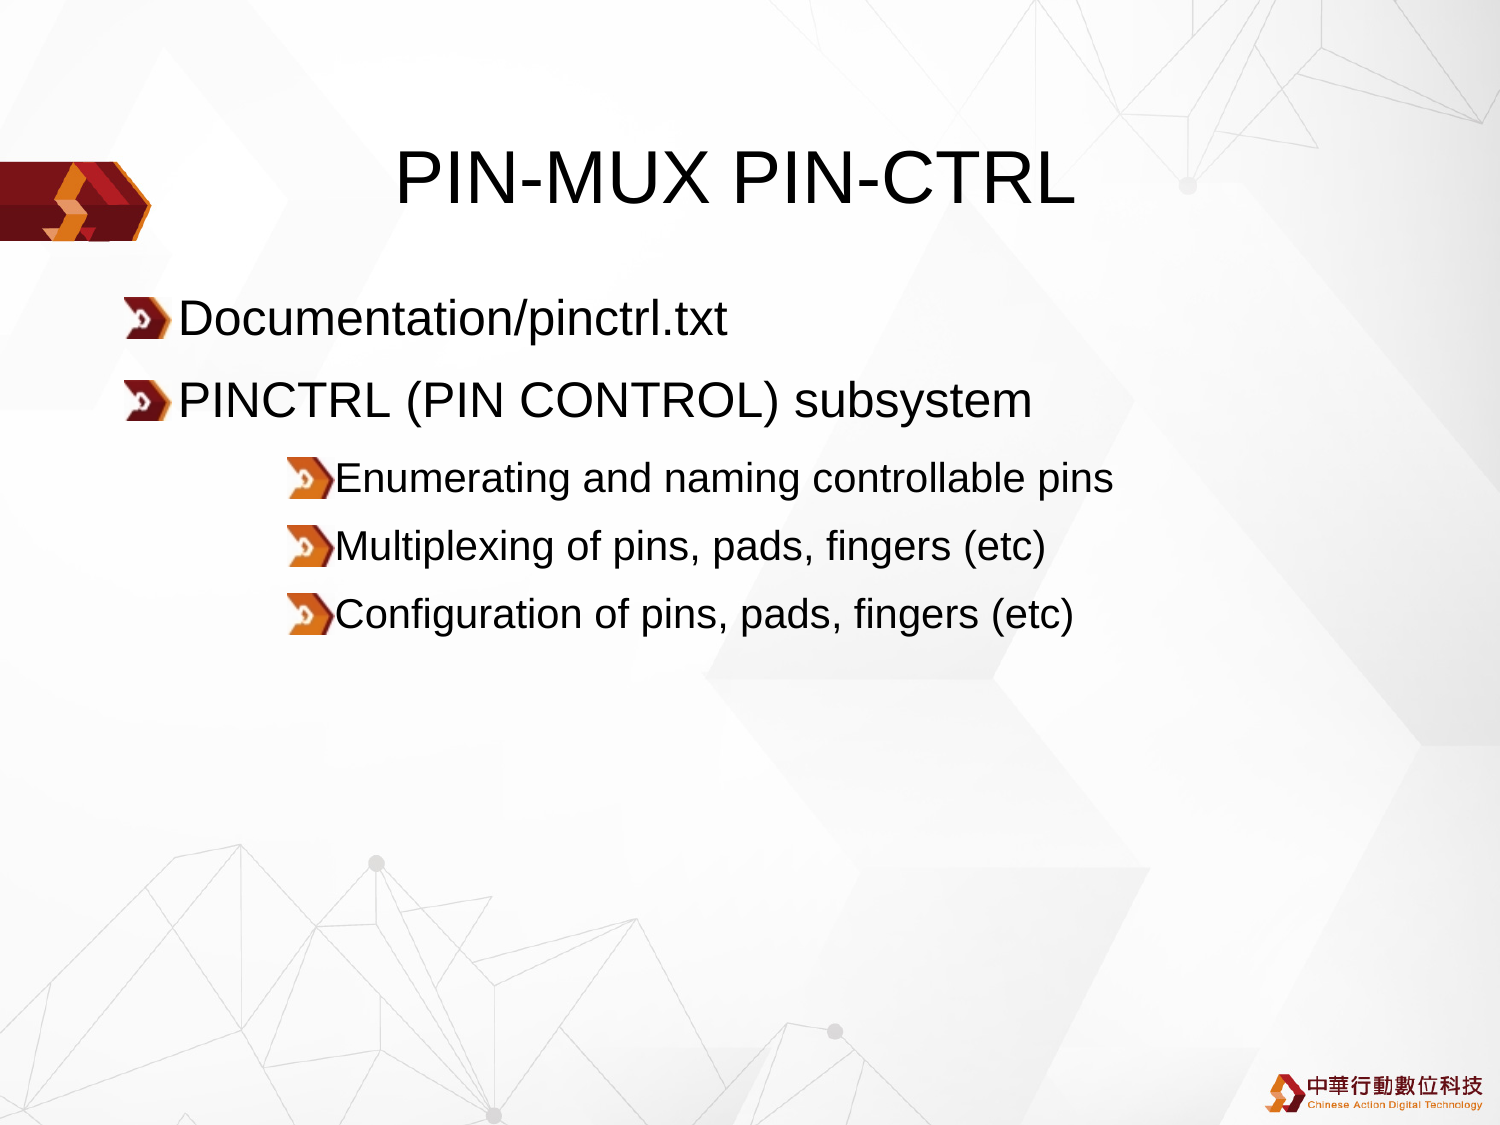

# PIN-MUX PIN-CTRL
Documentation/pinctrl.txt
PINCTRL (PIN CONTROL) subsystem
Enumerating and naming controllable pins
Multiplexing of pins, pads, fingers (etc)
Configuration of pins, pads, fingers (etc)